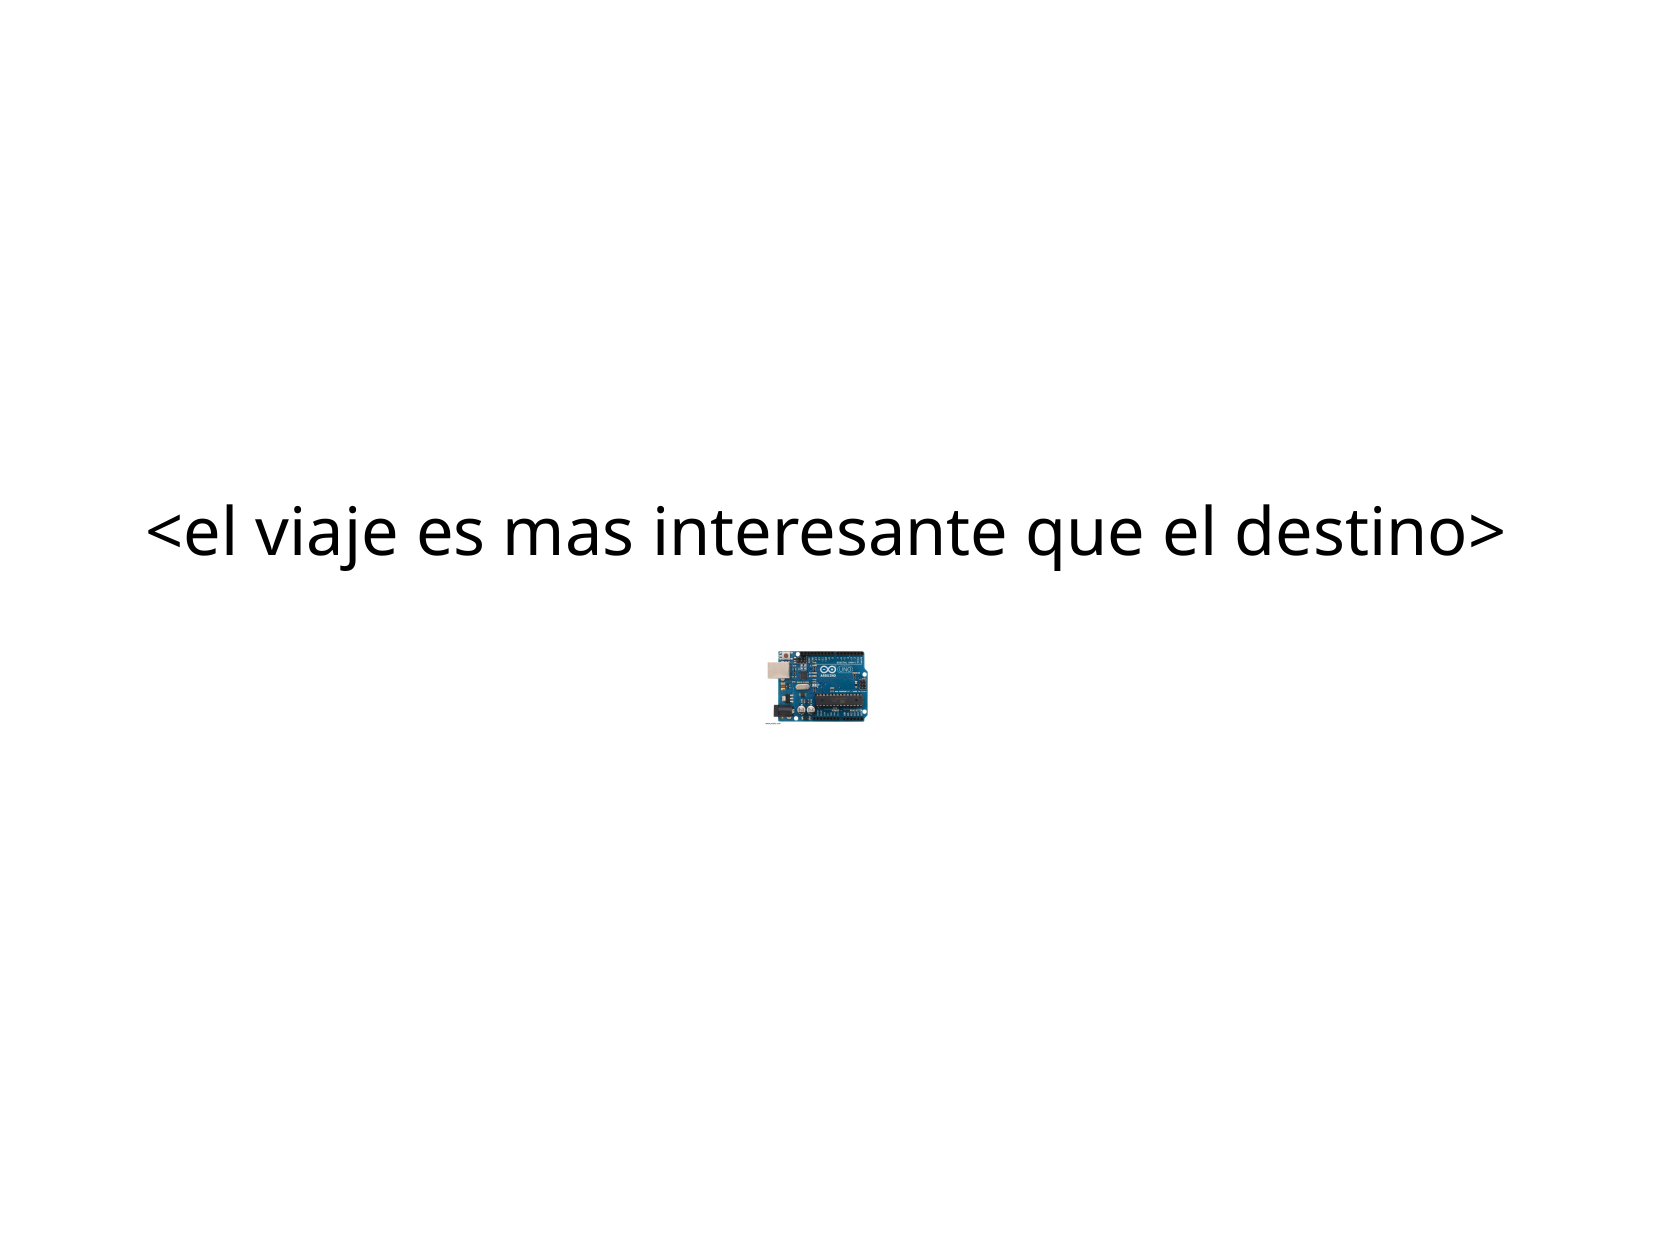

# <el viaje es mas interesante que el destino>